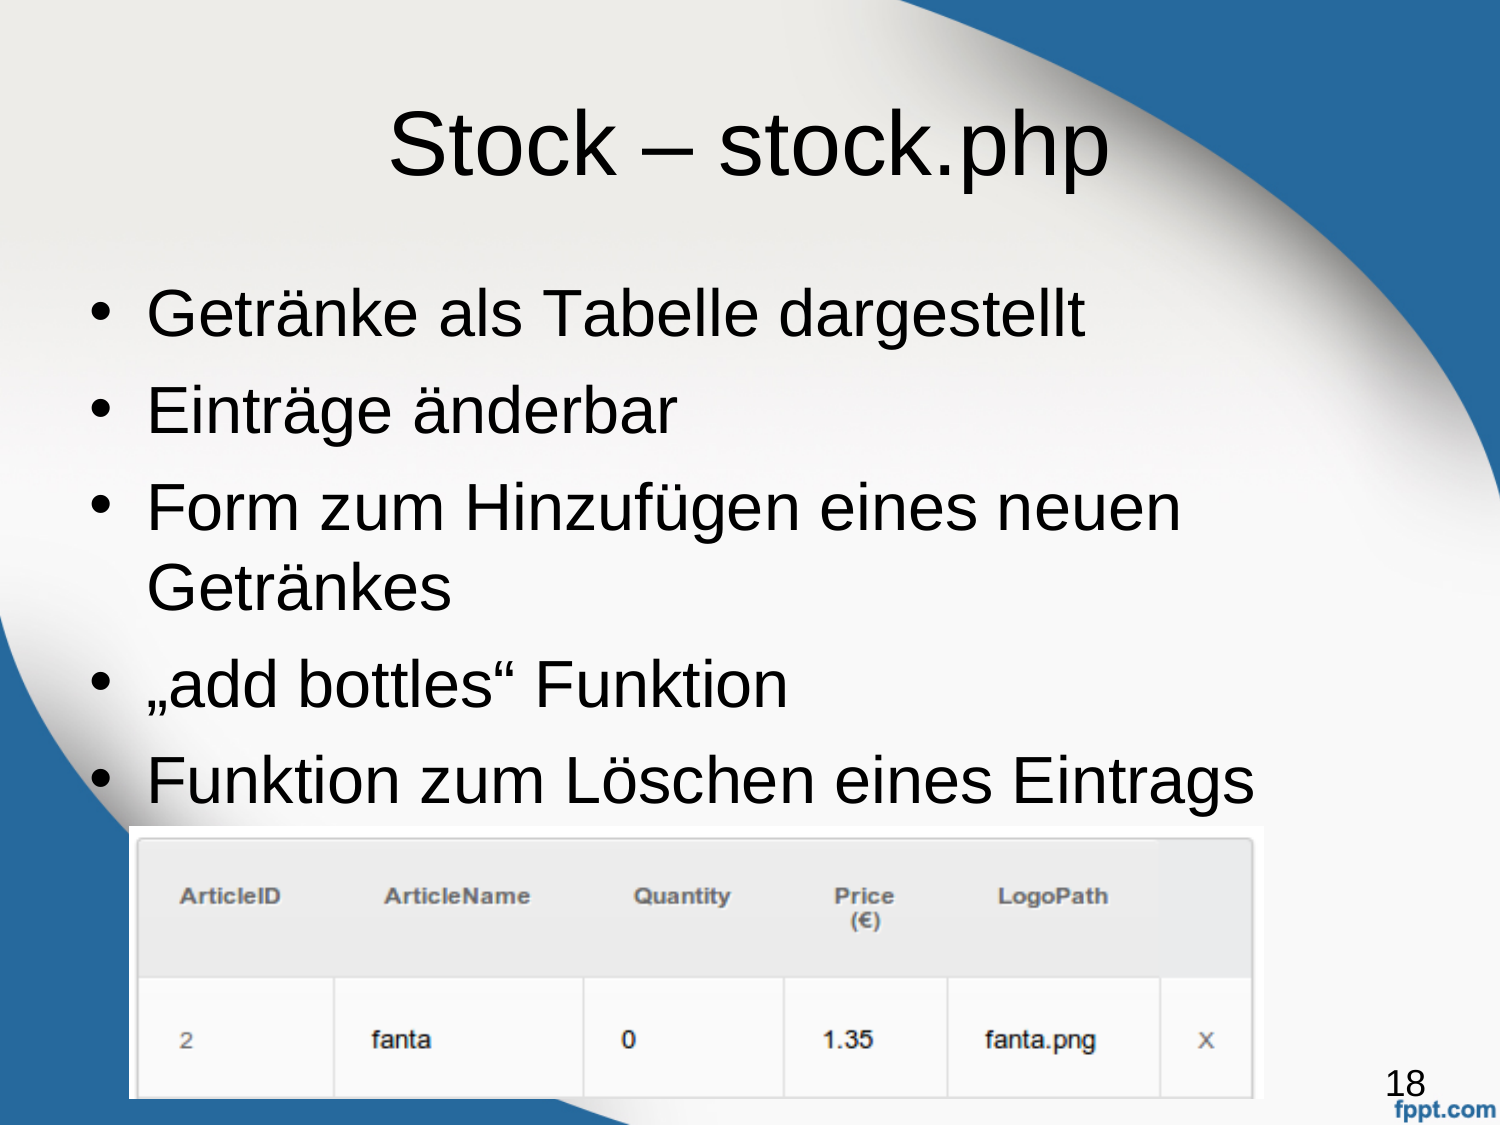

# Stock – stock.php
Getränke als Tabelle dargestellt
Einträge änderbar
Form zum Hinzufügen eines neuen Getränkes
„add bottles“ Funktion
Funktion zum Löschen eines Eintrags